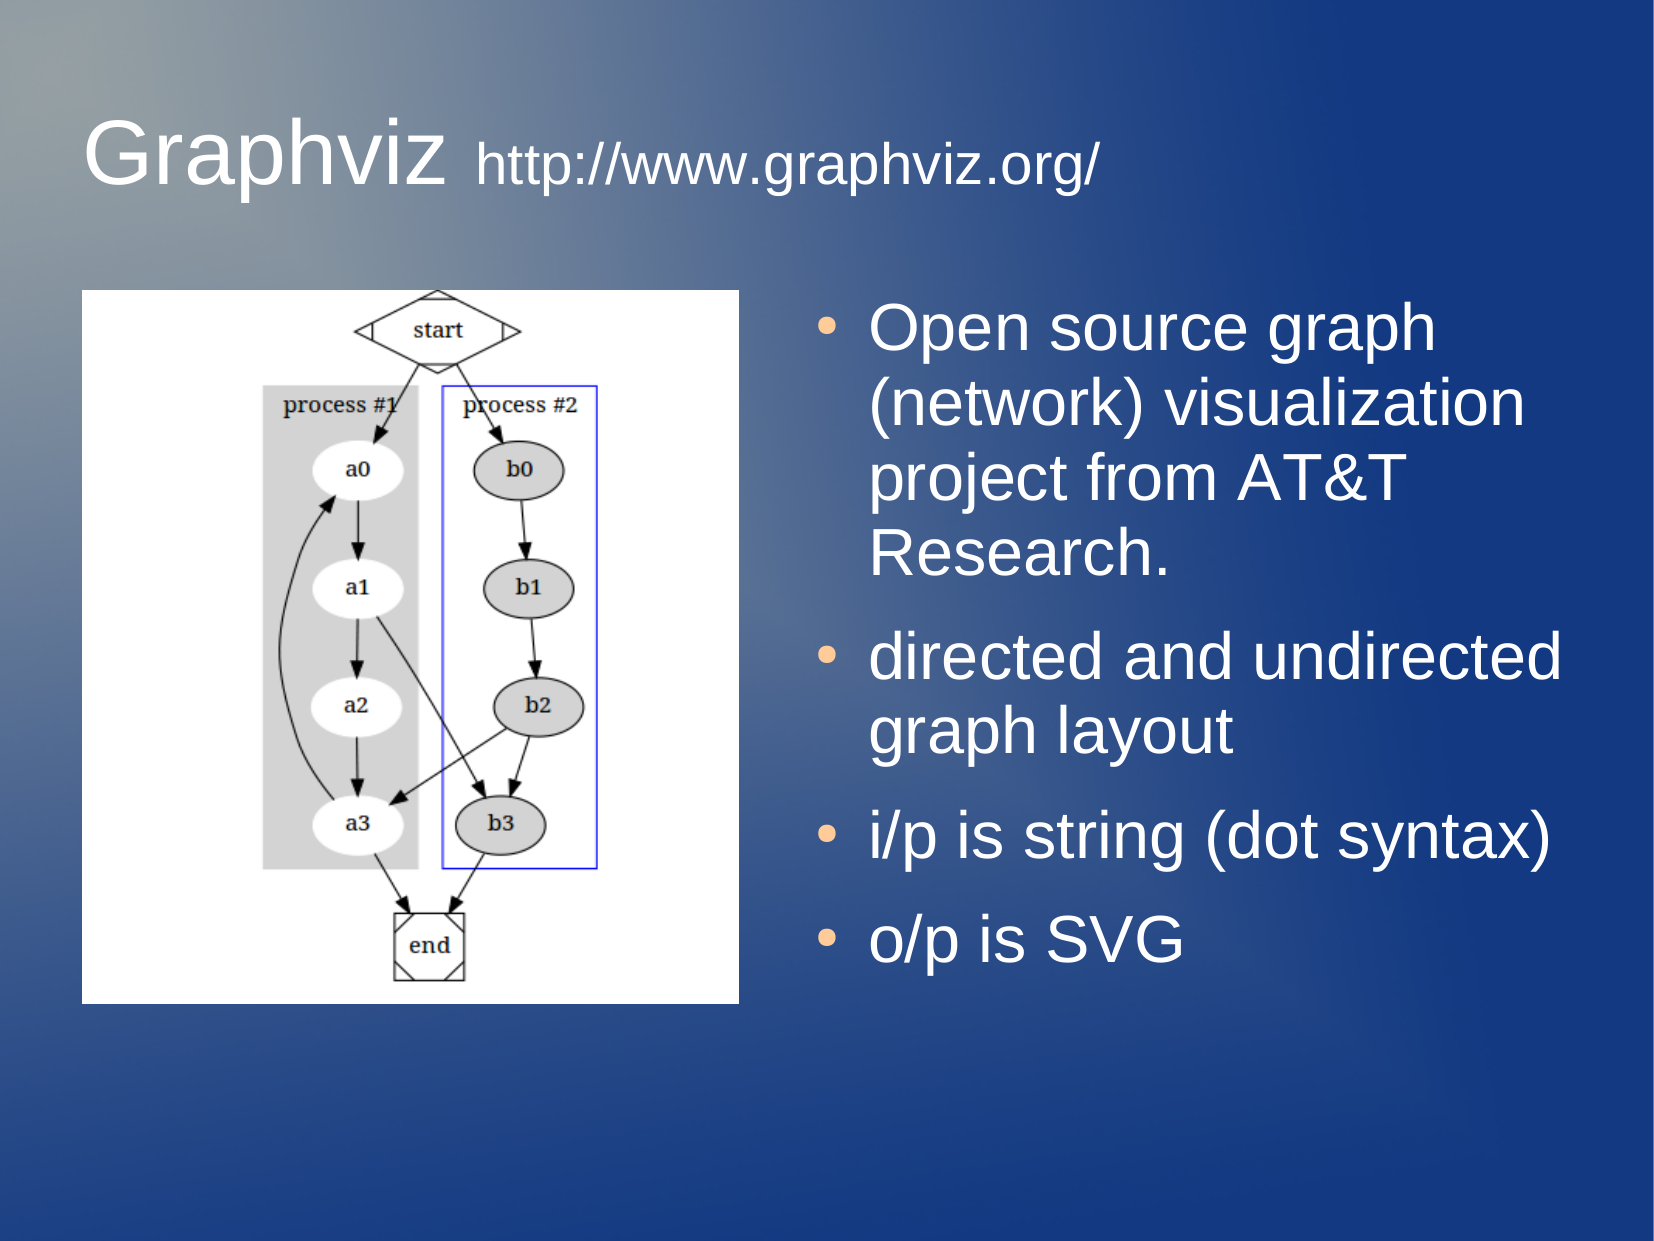

# Graphviz http://www.graphviz.org/
Open source graph (network) visualization project from AT&T Research.
directed and undirected graph layout
i/p is string (dot syntax)
o/p is SVG